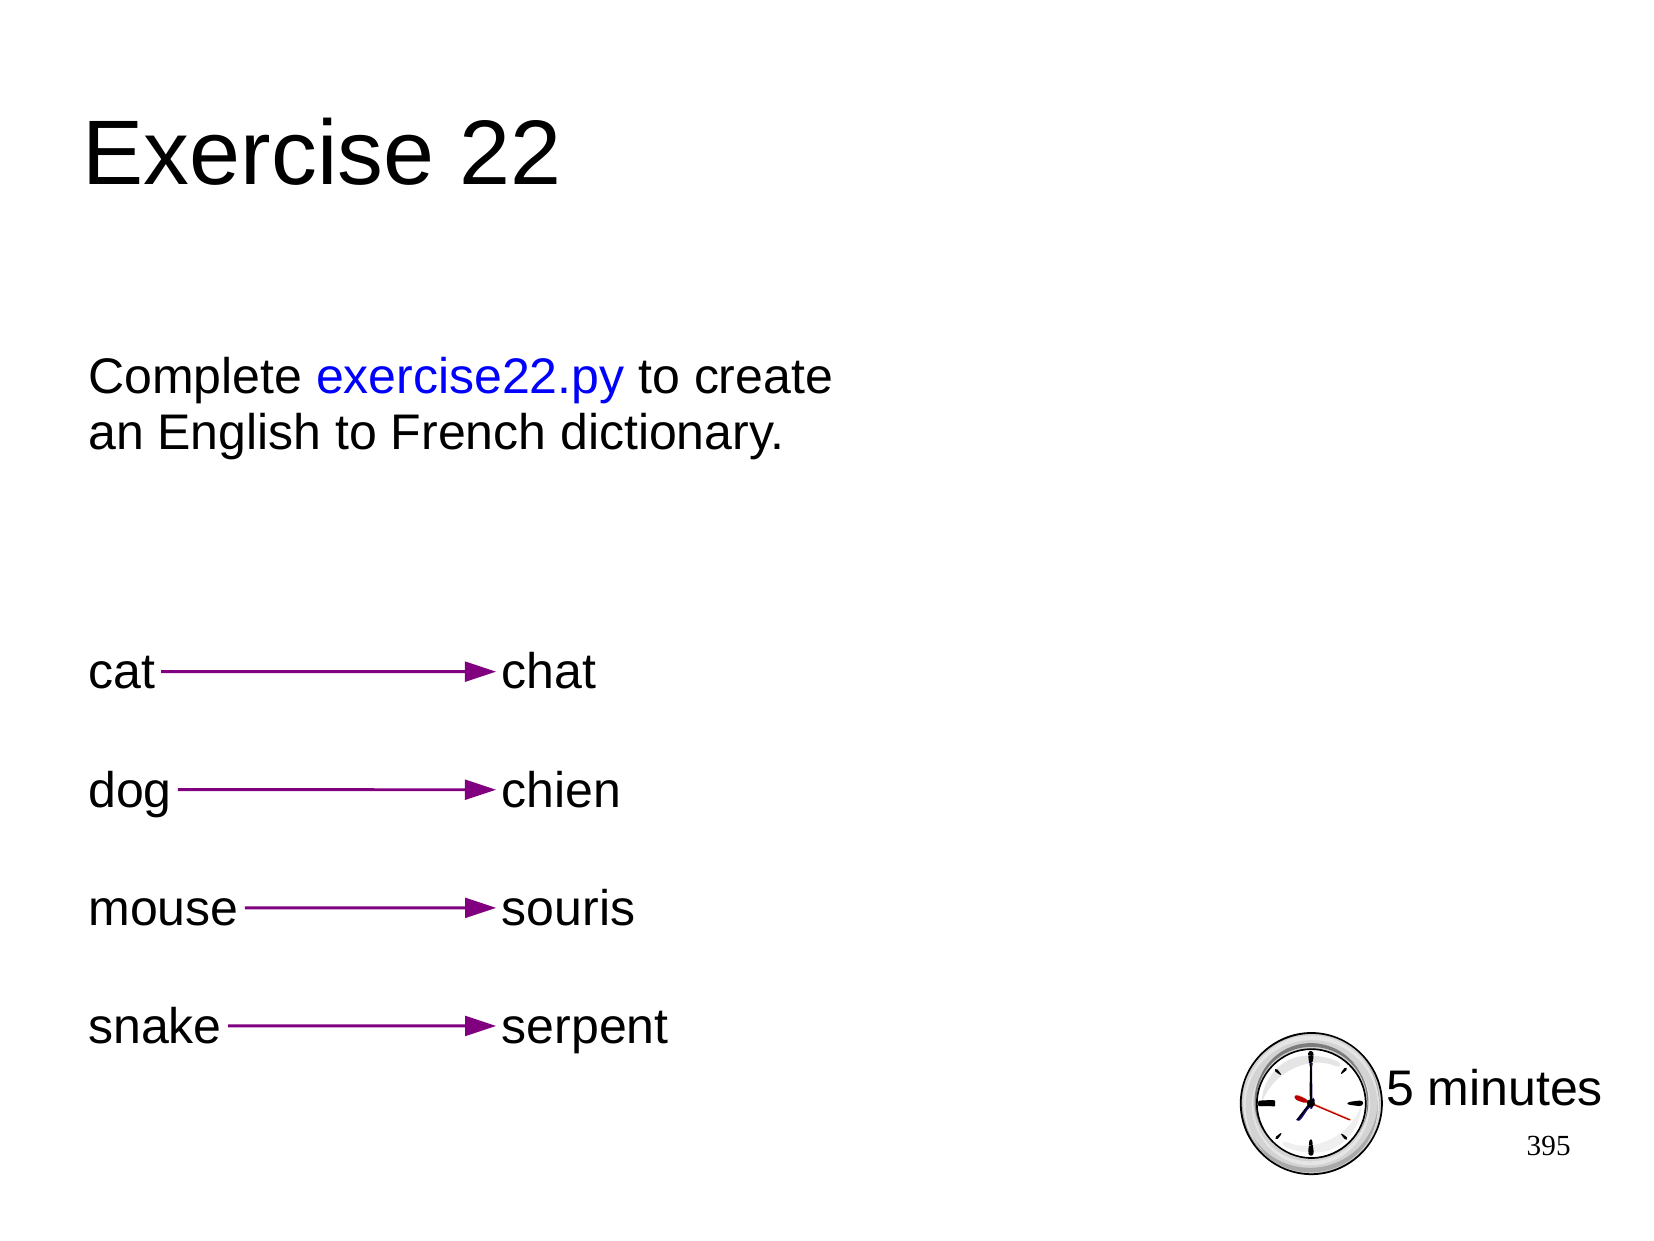

# Exercise 22
Complete exercise22.py to create
an English to French dictionary.
cat
chat
dog
chien
mouse
souris
snake
serpent
5 minutes
395